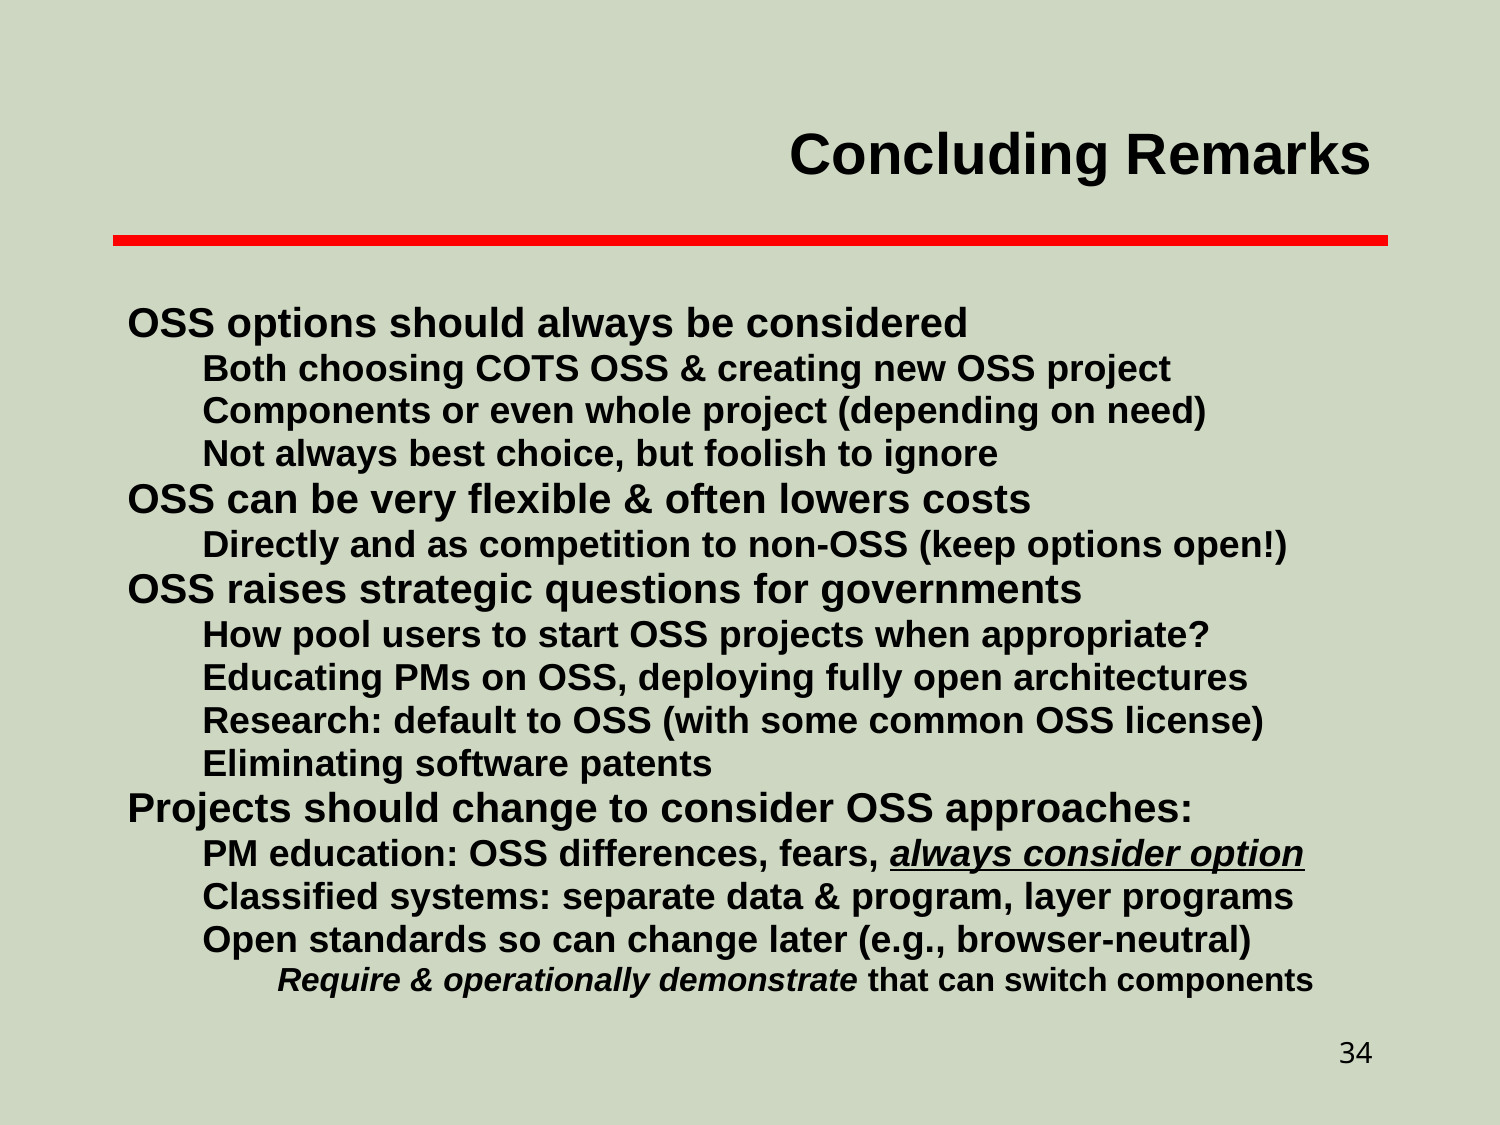

# Concluding Remarks
OSS options should always be considered
Both choosing COTS OSS & creating new OSS project
Components or even whole project (depending on need)
Not always best choice, but foolish to ignore
OSS can be very flexible & often lowers costs
Directly and as competition to non-OSS (keep options open!)
OSS raises strategic questions for governments
How pool users to start OSS projects when appropriate?
Educating PMs on OSS, deploying fully open architectures
Research: default to OSS (with some common OSS license)
Eliminating software patents
Projects should change to consider OSS approaches:
PM education: OSS differences, fears, always consider option
Classified systems: separate data & program, layer programs
Open standards so can change later (e.g., browser-neutral)
Require & operationally demonstrate that can switch components